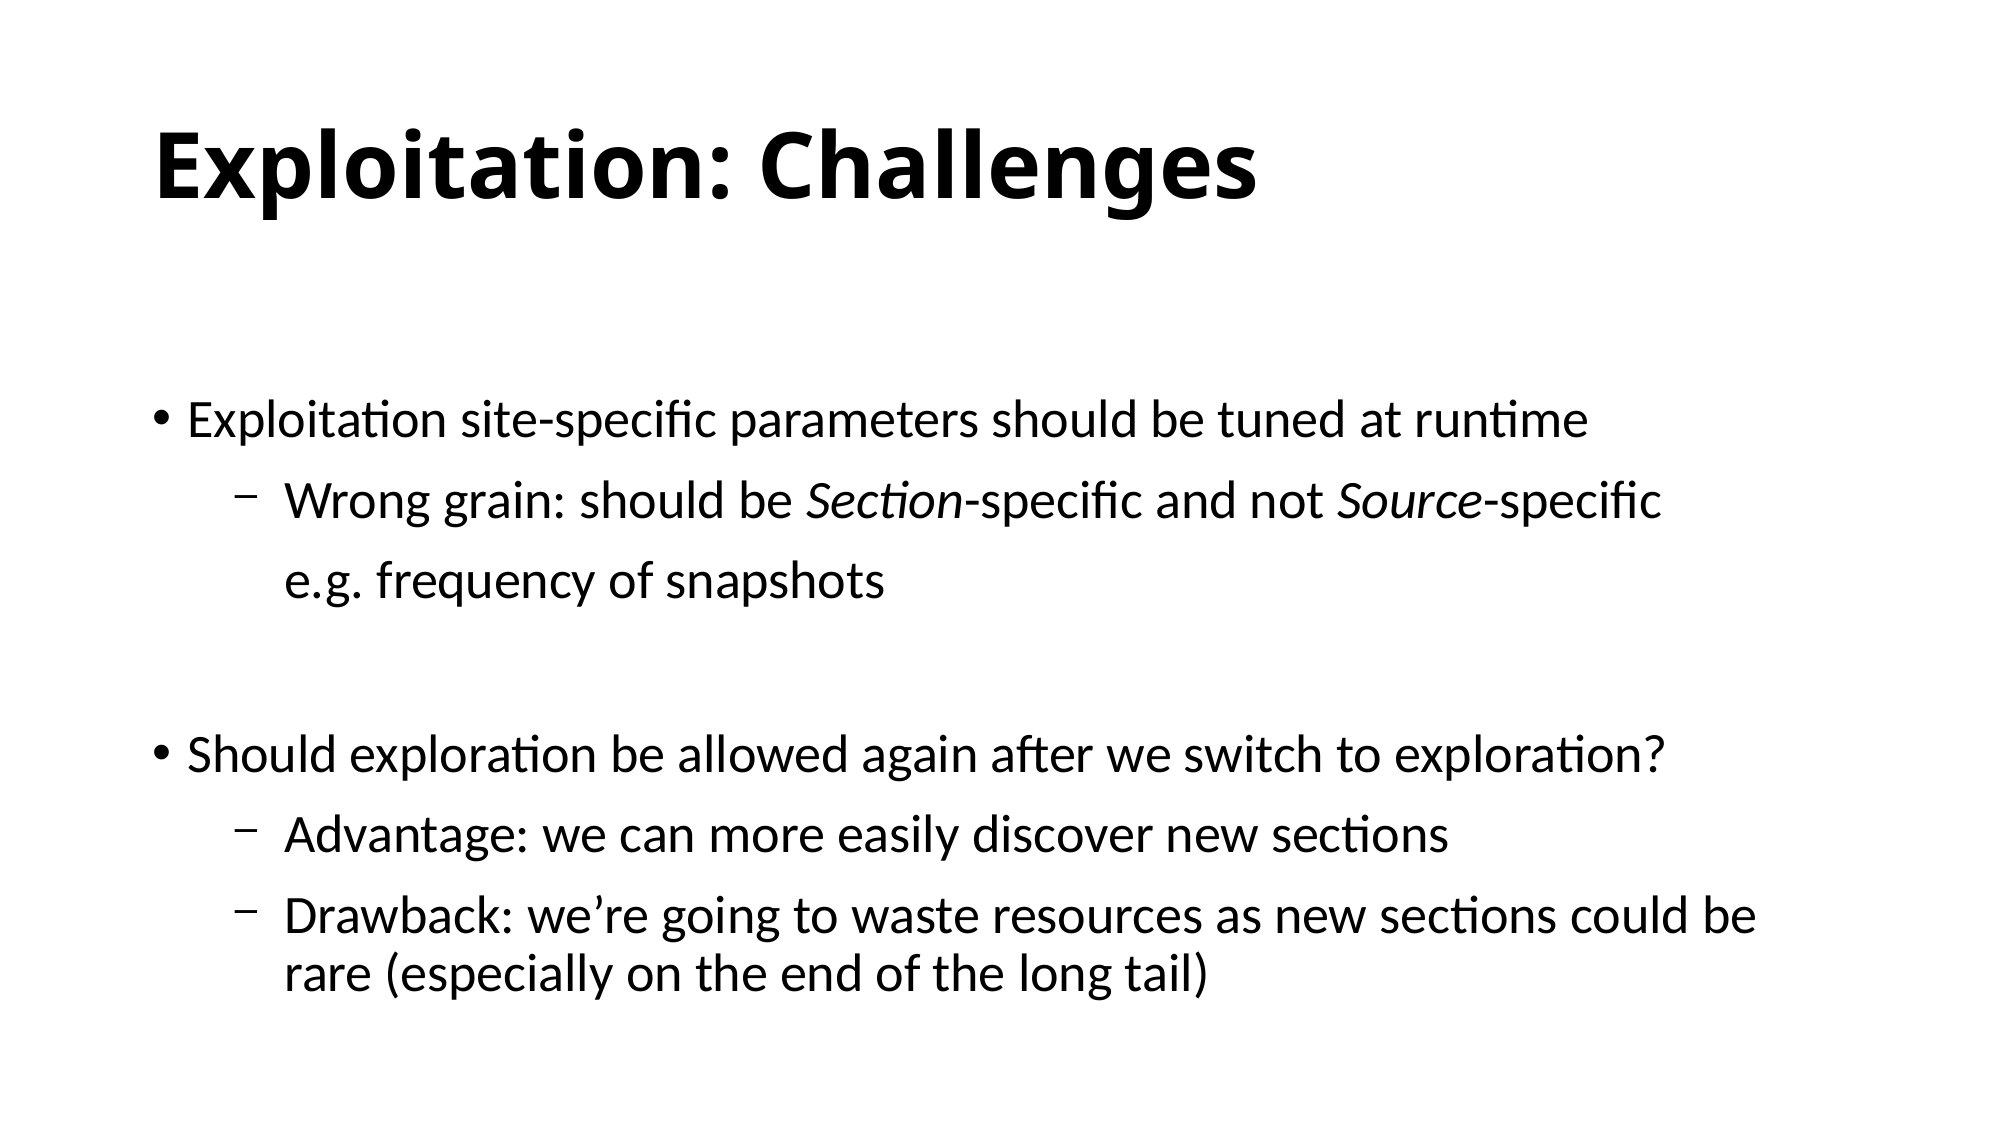

# Exploitation: Challenges
Exploitation site-specific parameters should be tuned at runtime
Wrong grain: should be Section-specific and not Source-specific
e.g. frequency of snapshots
Should exploration be allowed again after we switch to exploration?
Advantage: we can more easily discover new sections
Drawback: we’re going to waste resources as new sections could be rare (especially on the end of the long tail)